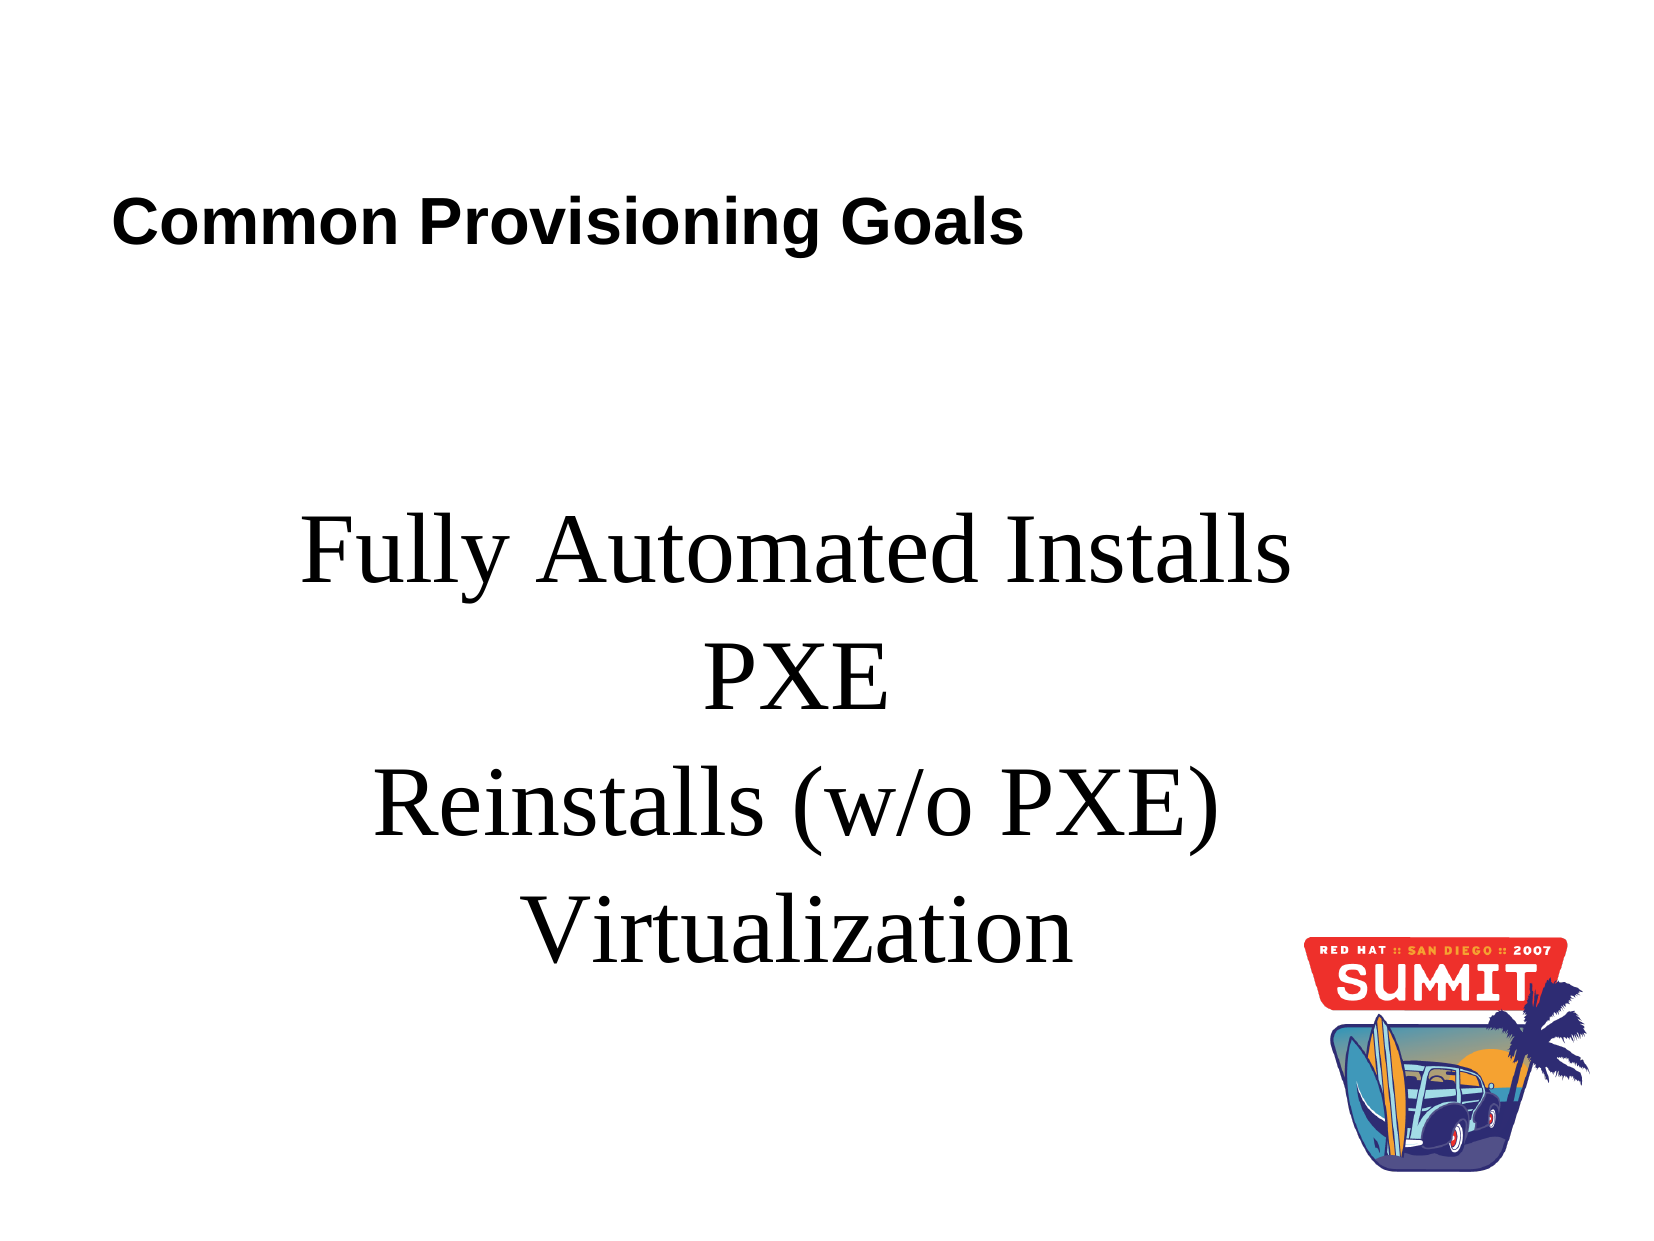

# Common Provisioning Goals
Fully Automated Installs
PXE
Reinstalls (w/o PXE)
Virtualization